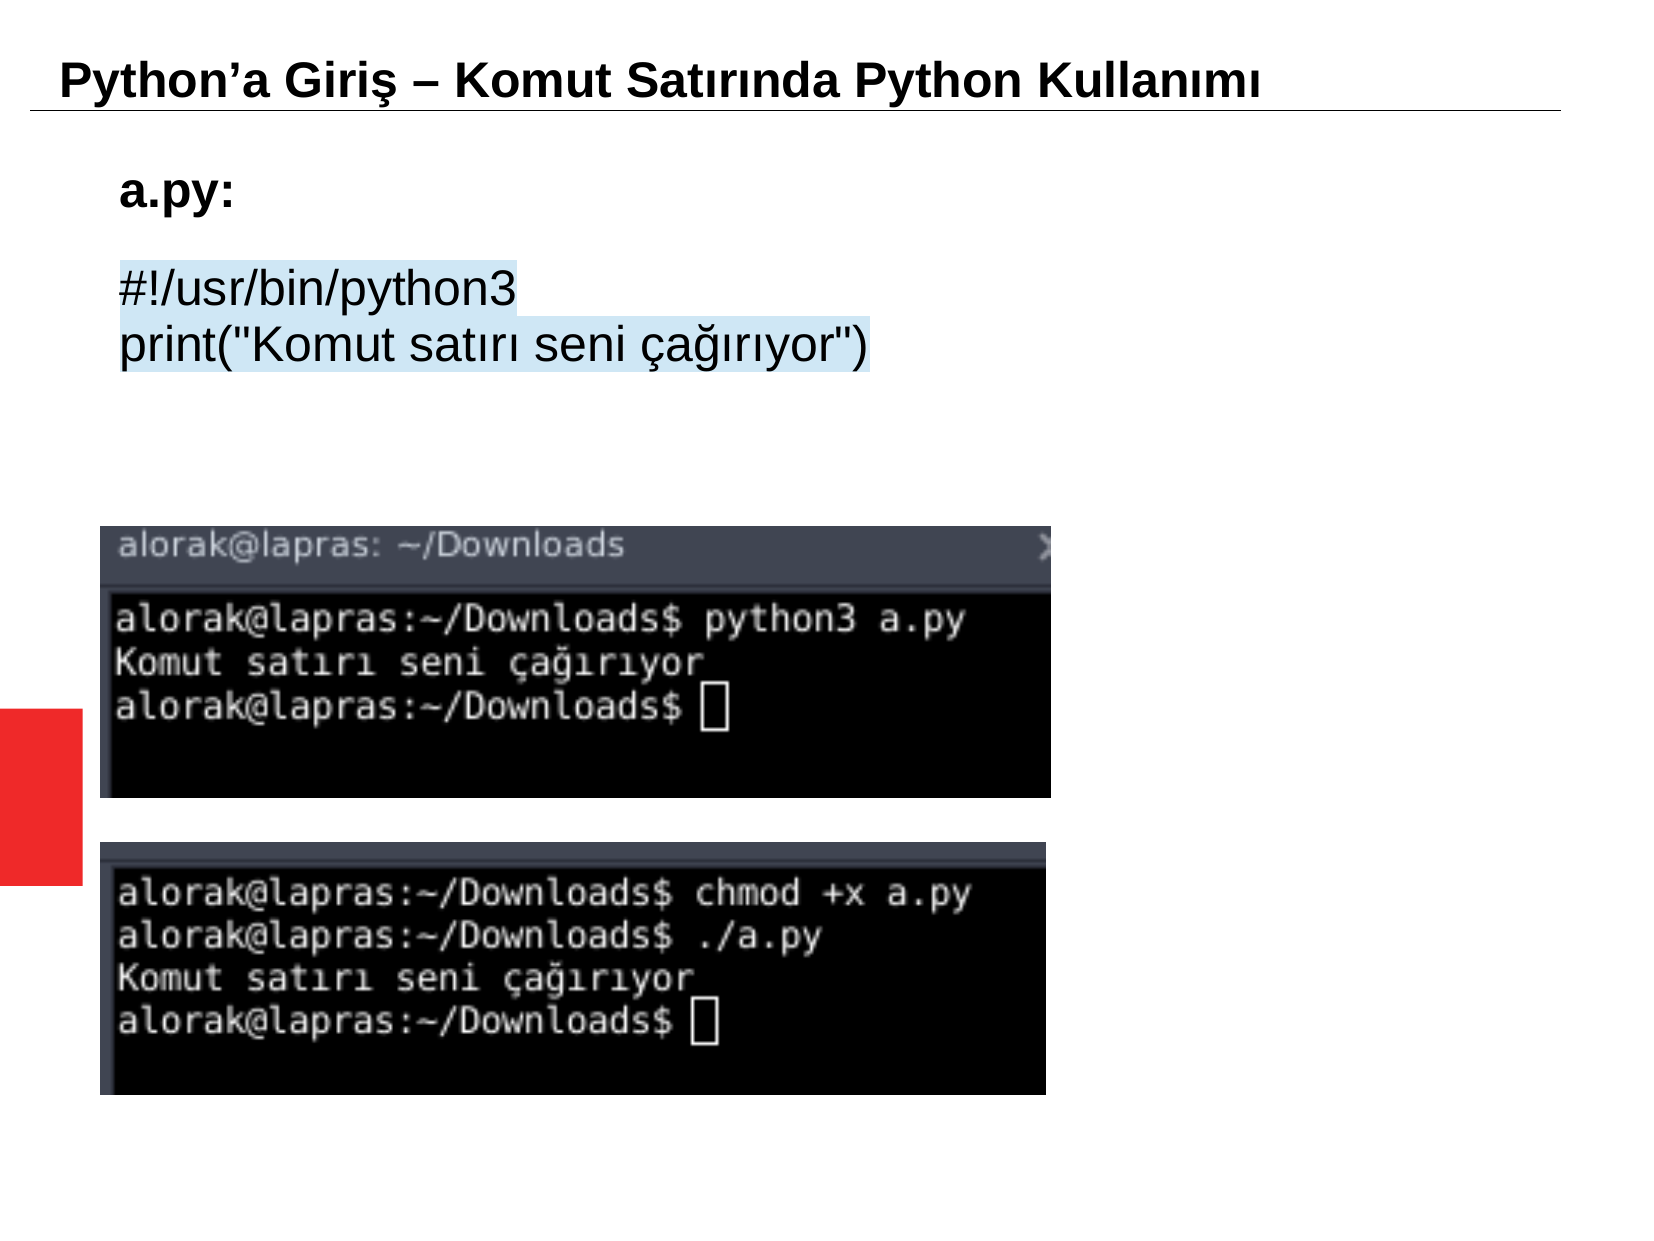

Python’a Giriş – Komut Satırında Python Kullanımı
a.py:
#!/usr/bin/python3
print("Komut satırı seni çağırıyor")